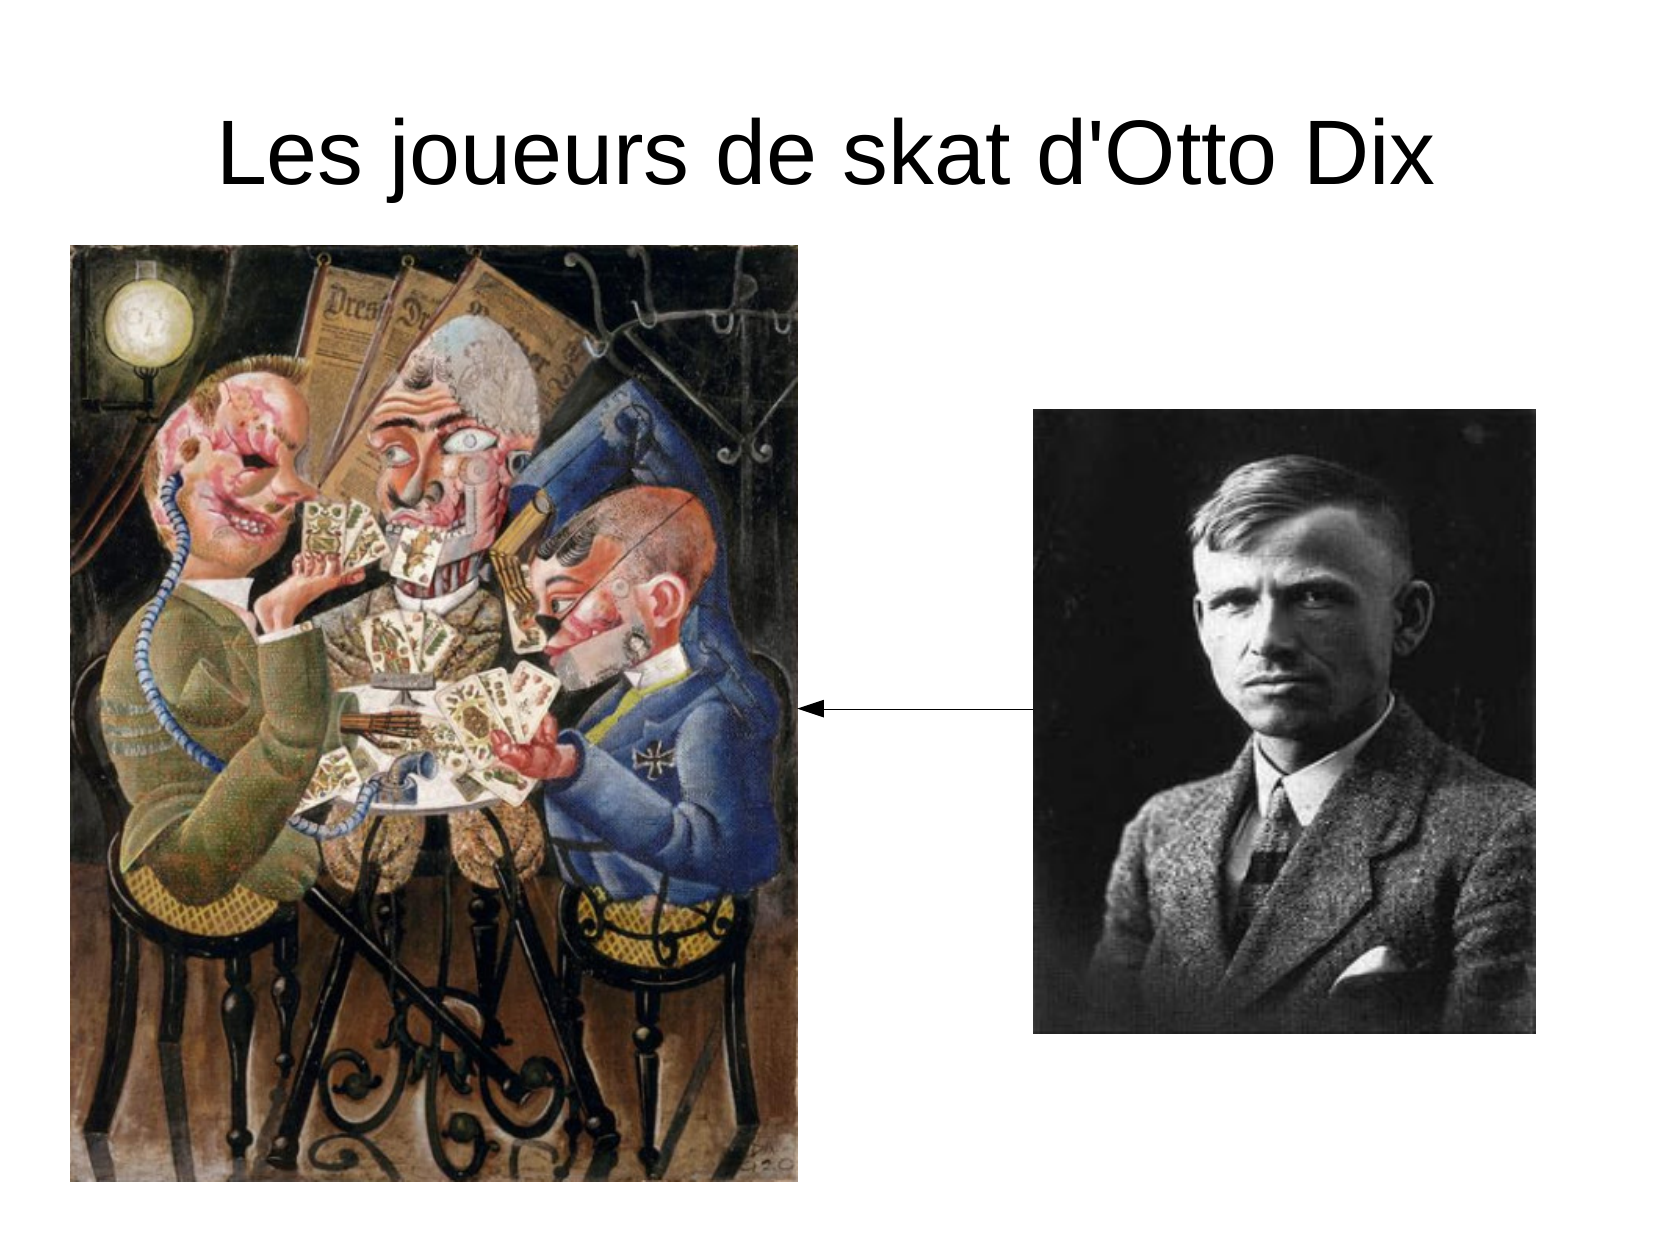

# Les joueurs de skat d'Otto Dix